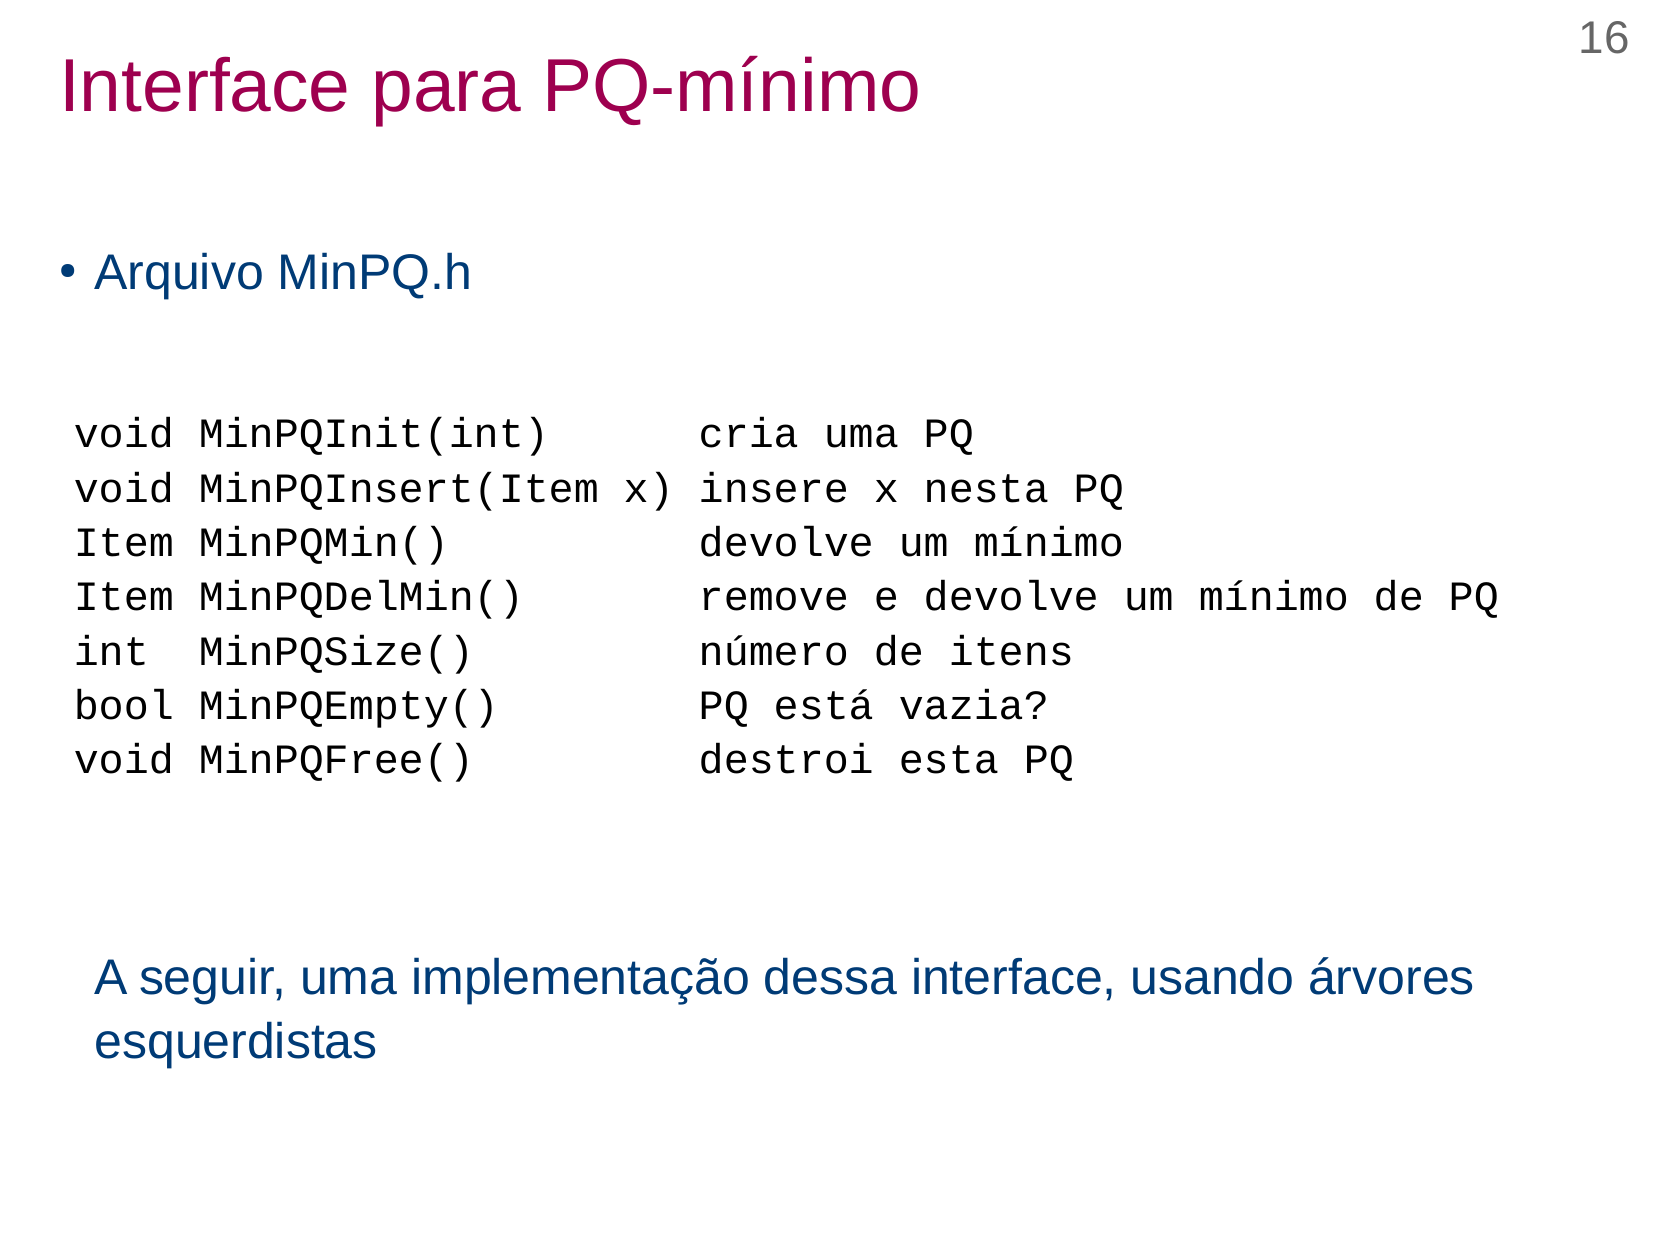

16
# Interface para PQ-mínimo
Arquivo MinPQ.h
A seguir, uma implementação dessa interface, usando árvores esquerdistas
void MinPQInit(int) cria uma PQ
void MinPQInsert(Item x) insere x nesta PQ
Item MinPQMin() devolve um mínimo
Item MinPQDelMin() remove e devolve um mínimo de PQ
int MinPQSize() número de itens
bool MinPQEmpty() PQ está vazia?
void MinPQFree() destroi esta PQ